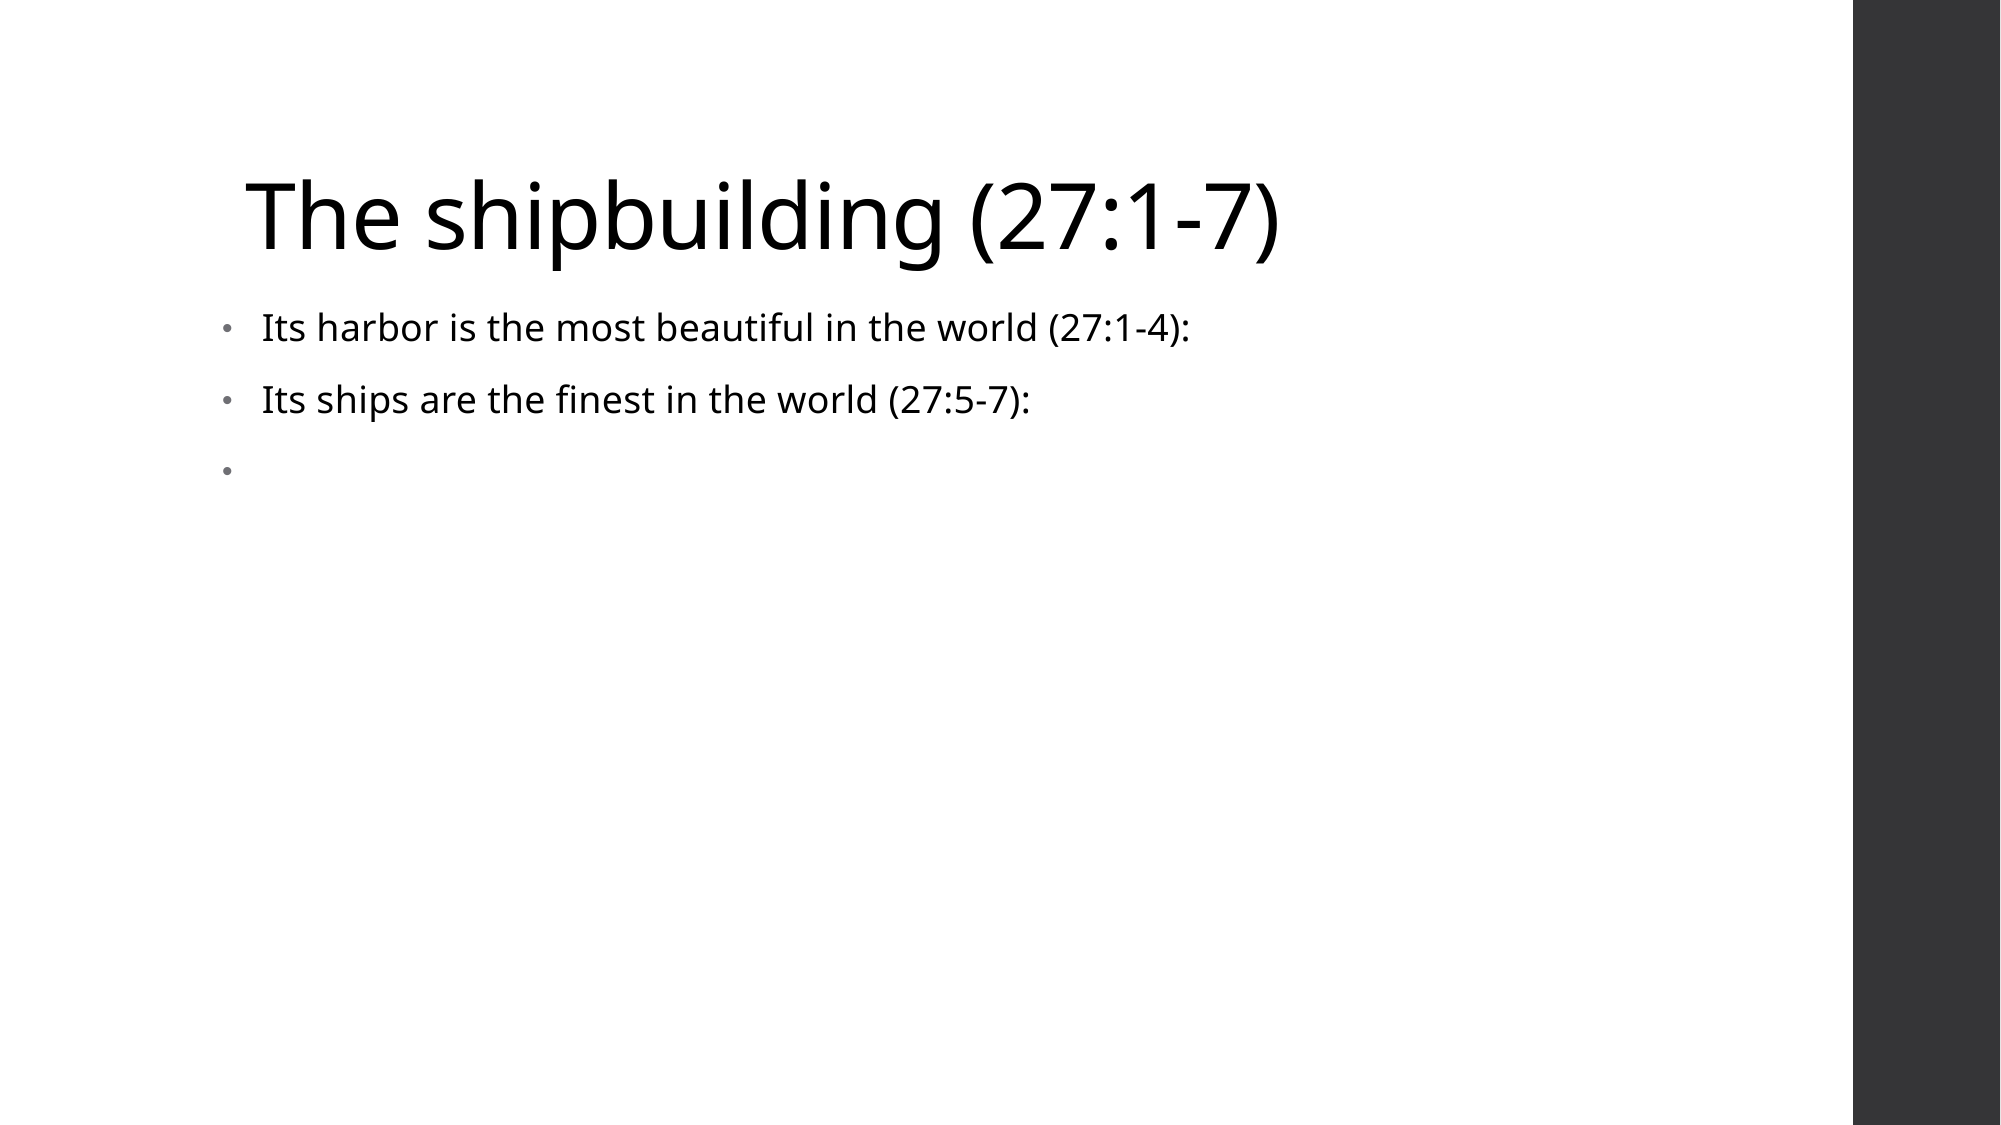

# The shipbuilding (27:1-7)
 Its harbor is the most beautiful in the world (27:1-4):
 Its ships are the finest in the world (27:5-7):